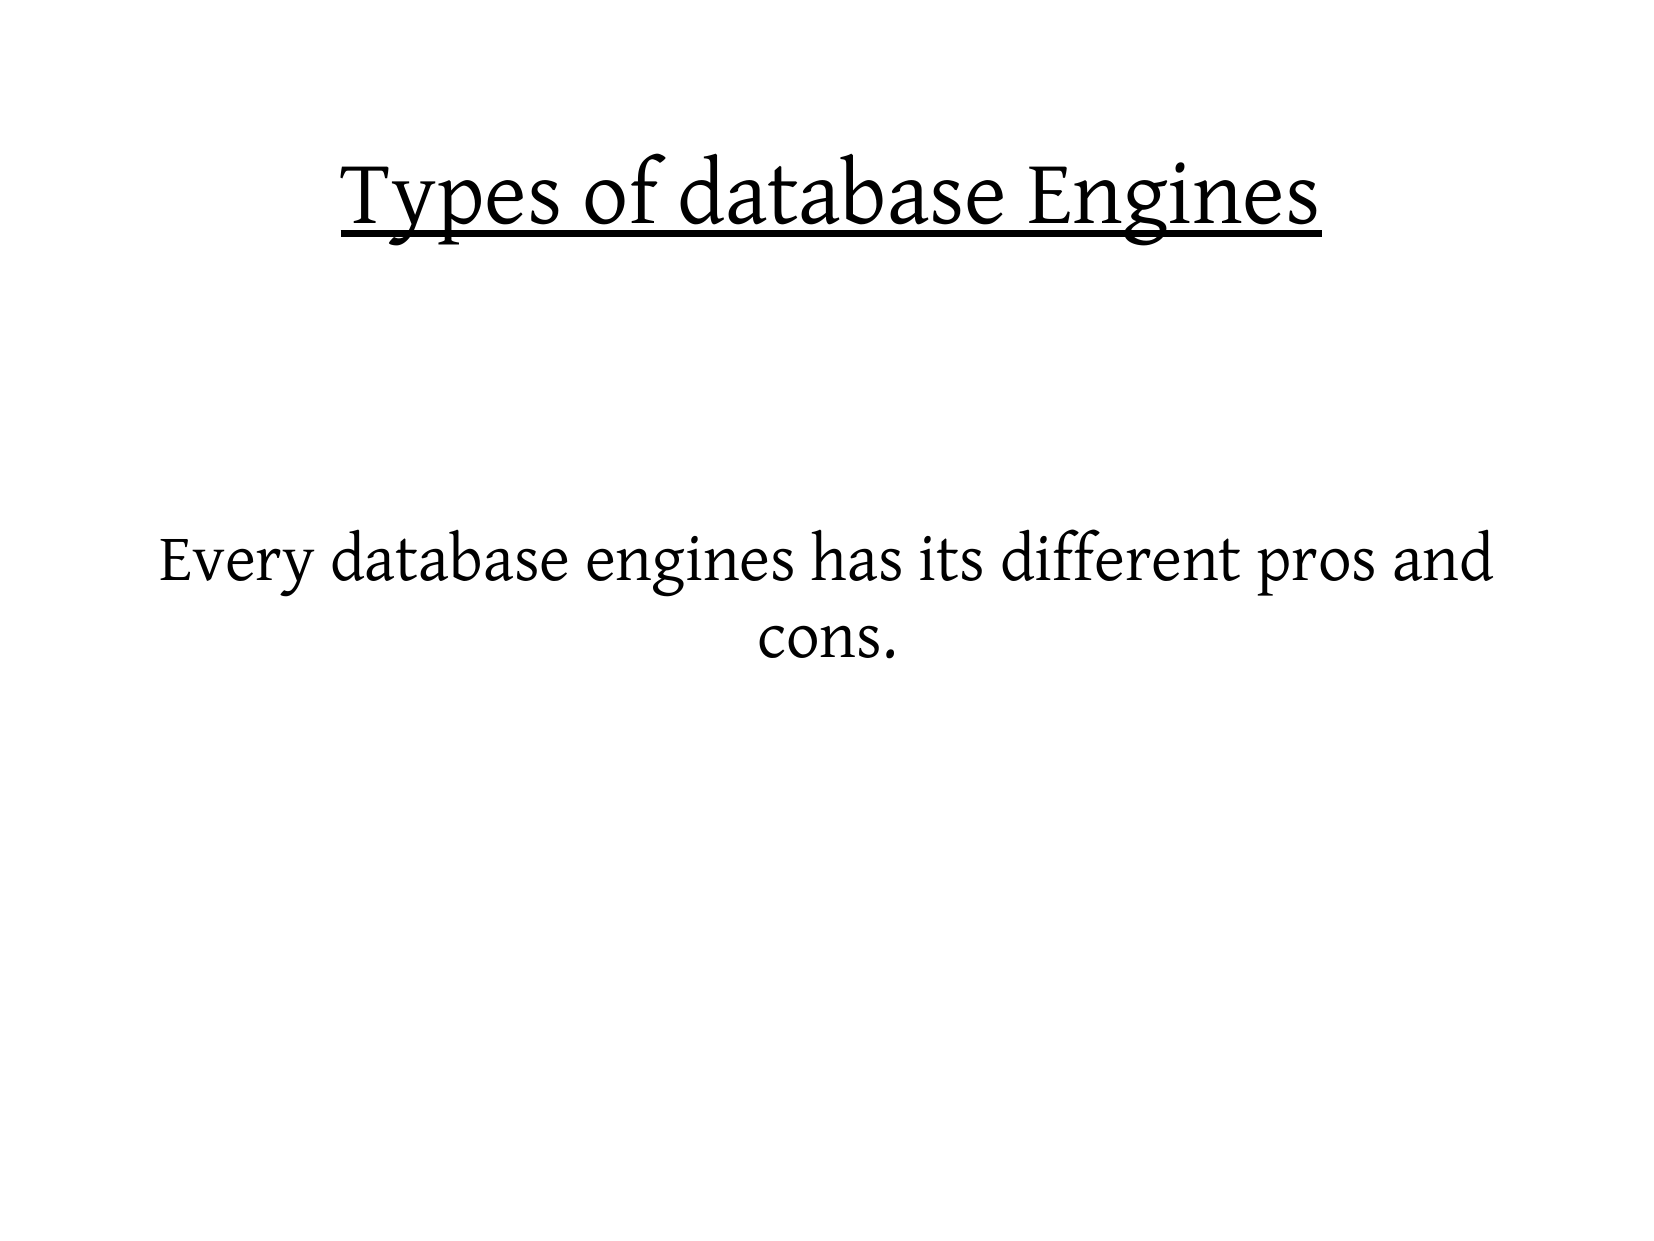

# Types of database Engines
Every database engines has its different pros and cons.